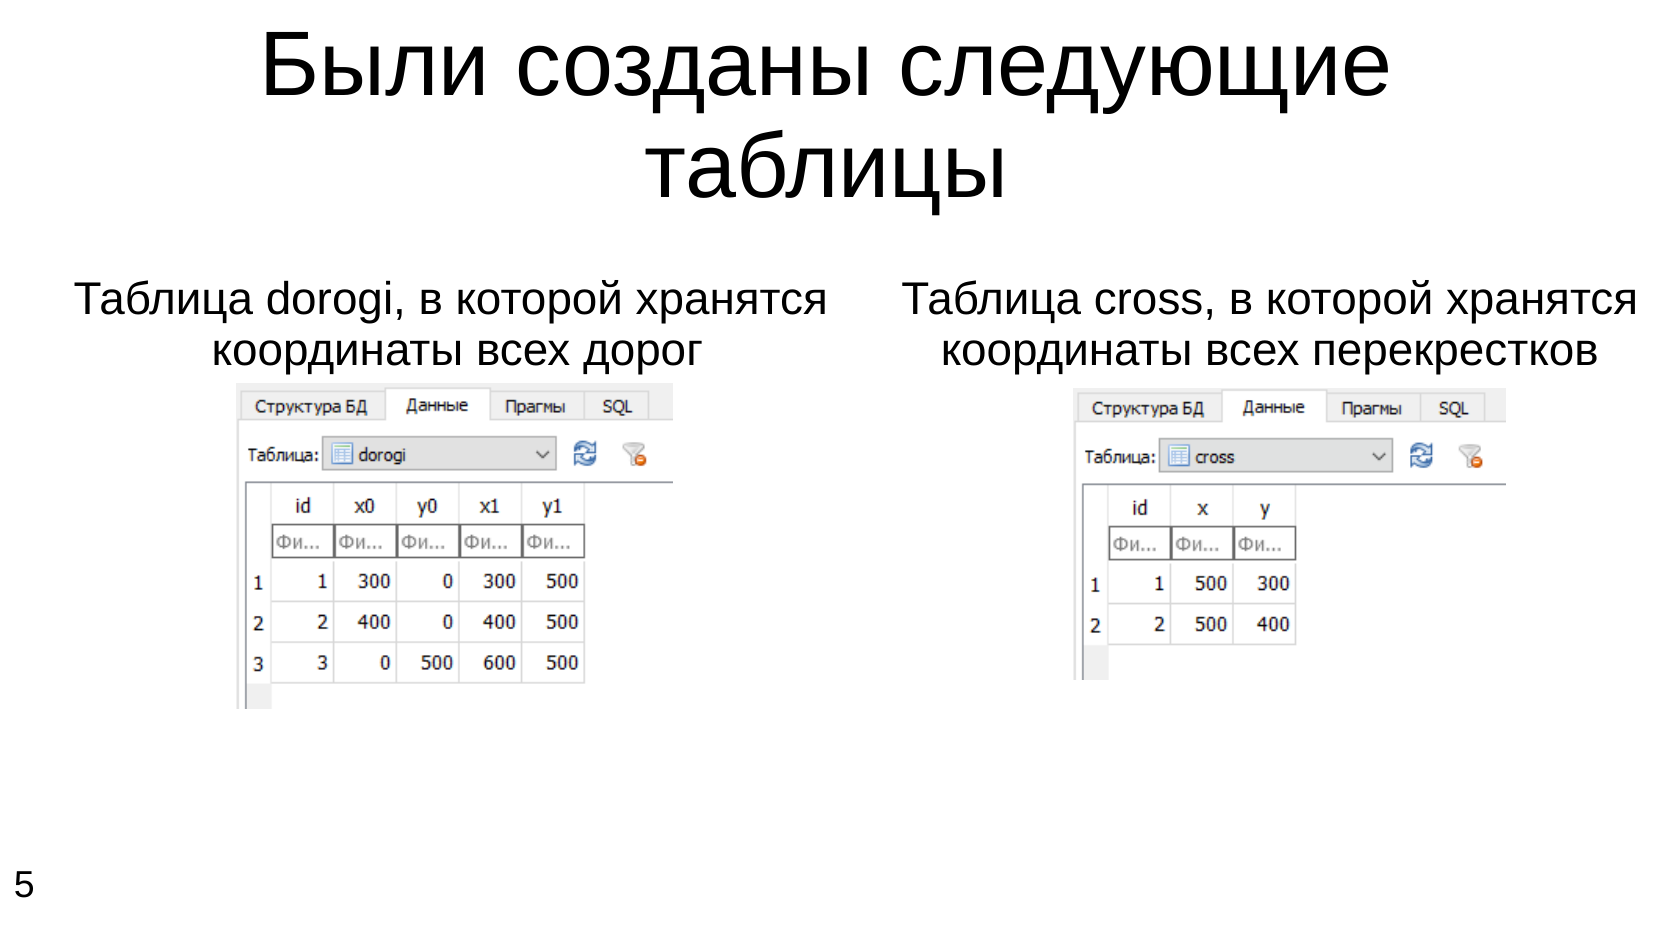

# Были созданы следующие таблицы
Таблица dorogi, в которой хранятся
координаты всех дорог
Таблица cross, в которой хранятся
координаты всех перекрестков